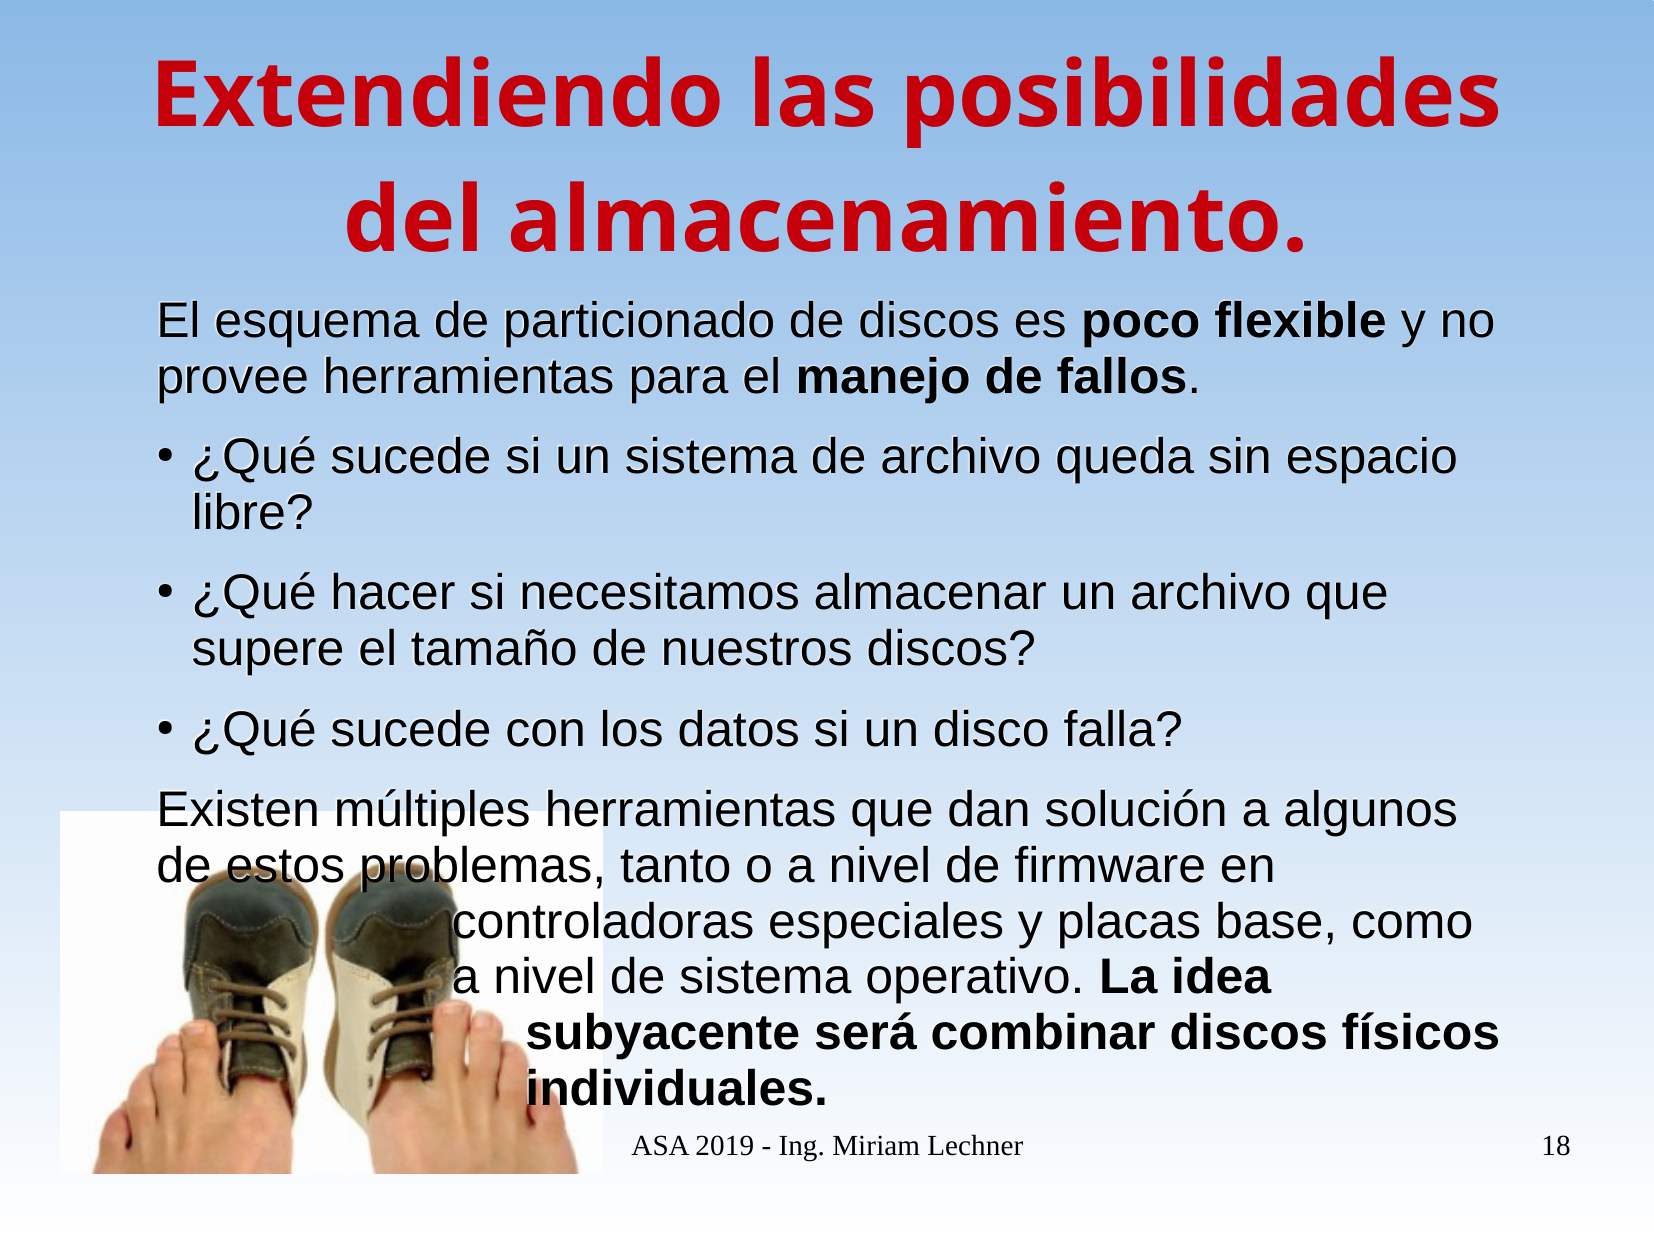

# Extendiendo las posibilidades del almacenamiento.
El esquema de particionado de discos es poco flexible y no provee herramientas para el manejo de fallos.
¿Qué sucede si un sistema de archivo queda sin espacio libre?
¿Qué hacer si necesitamos almacenar un archivo que supere el tamaño de nuestros discos?
¿Qué sucede con los datos si un disco falla?
Existen múltiples herramientas que dan solución a algunos de estos problemas, tanto o a nivel de firmware en 					controladoras especiales y placas base, como 				a nivel de sistema operativo. La idea 								subyacente será combinar discos físicos 					individuales.
ASA 2019 - Ing. Miriam Lechner
18